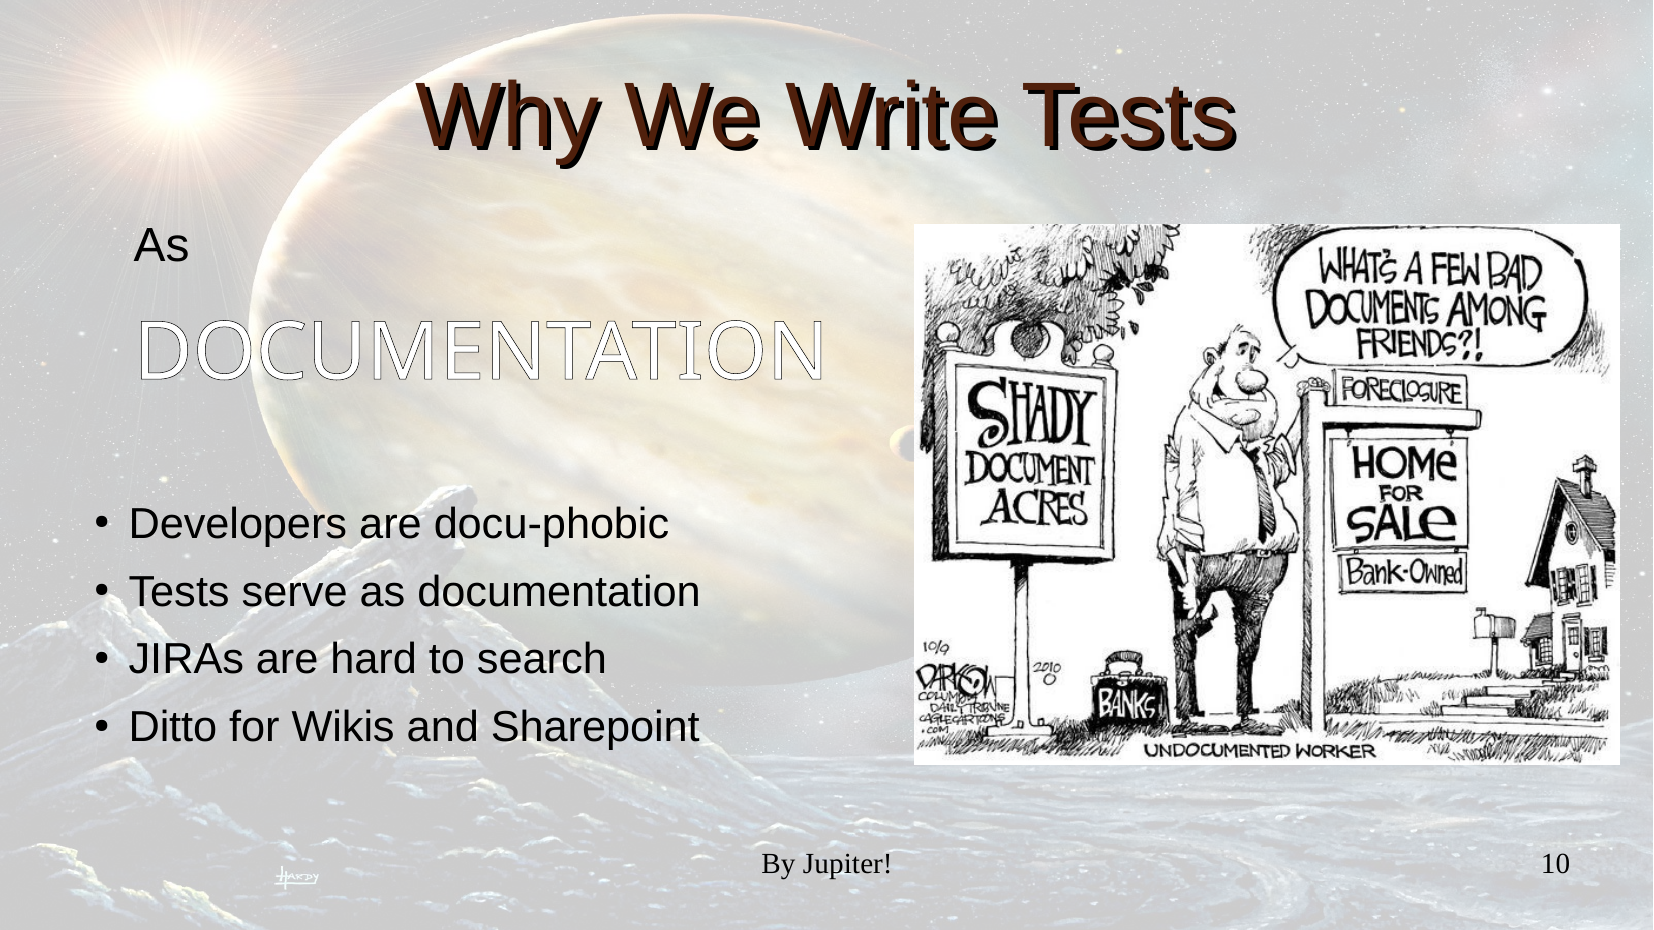

# Why We Write Tests
As
DOCUMENTATION
Developers are docu-phobic
Tests serve as documentation
JIRAs are hard to search
Ditto for Wikis and Sharepoint
By Jupiter!